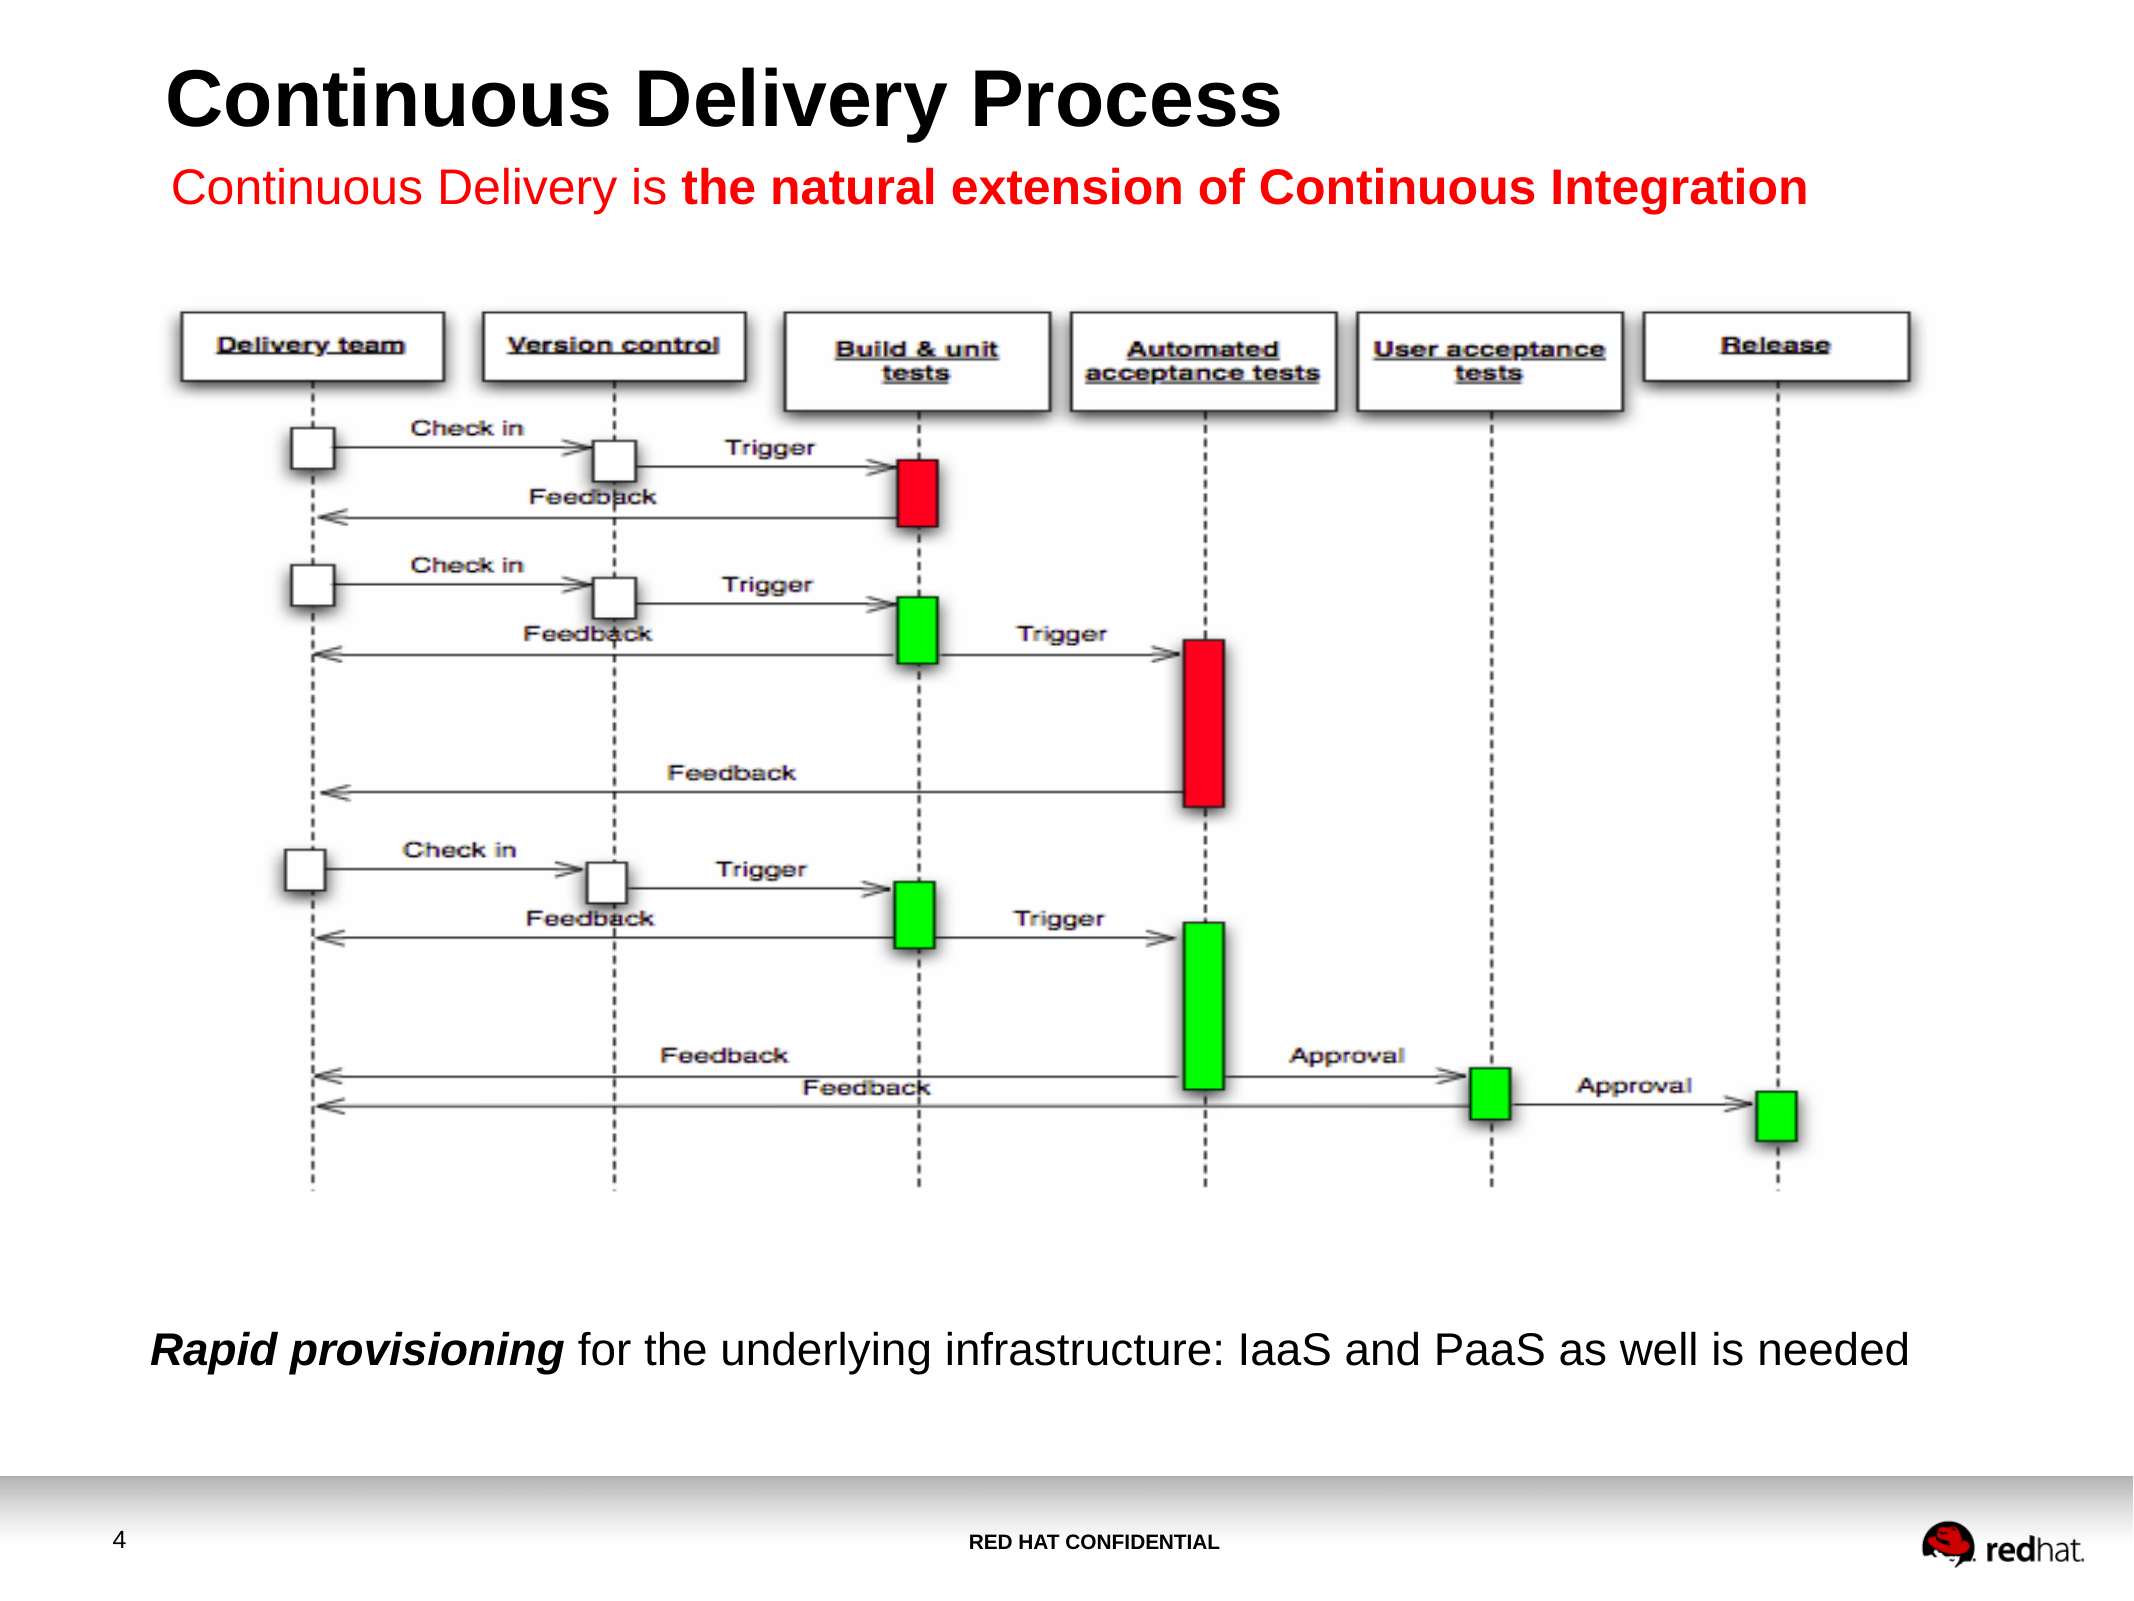

# Continuous Delivery Process
Continuous Delivery is the natural extension of Continuous Integration
Rapid provisioning for the underlying infrastructure: IaaS and PaaS as well is needed